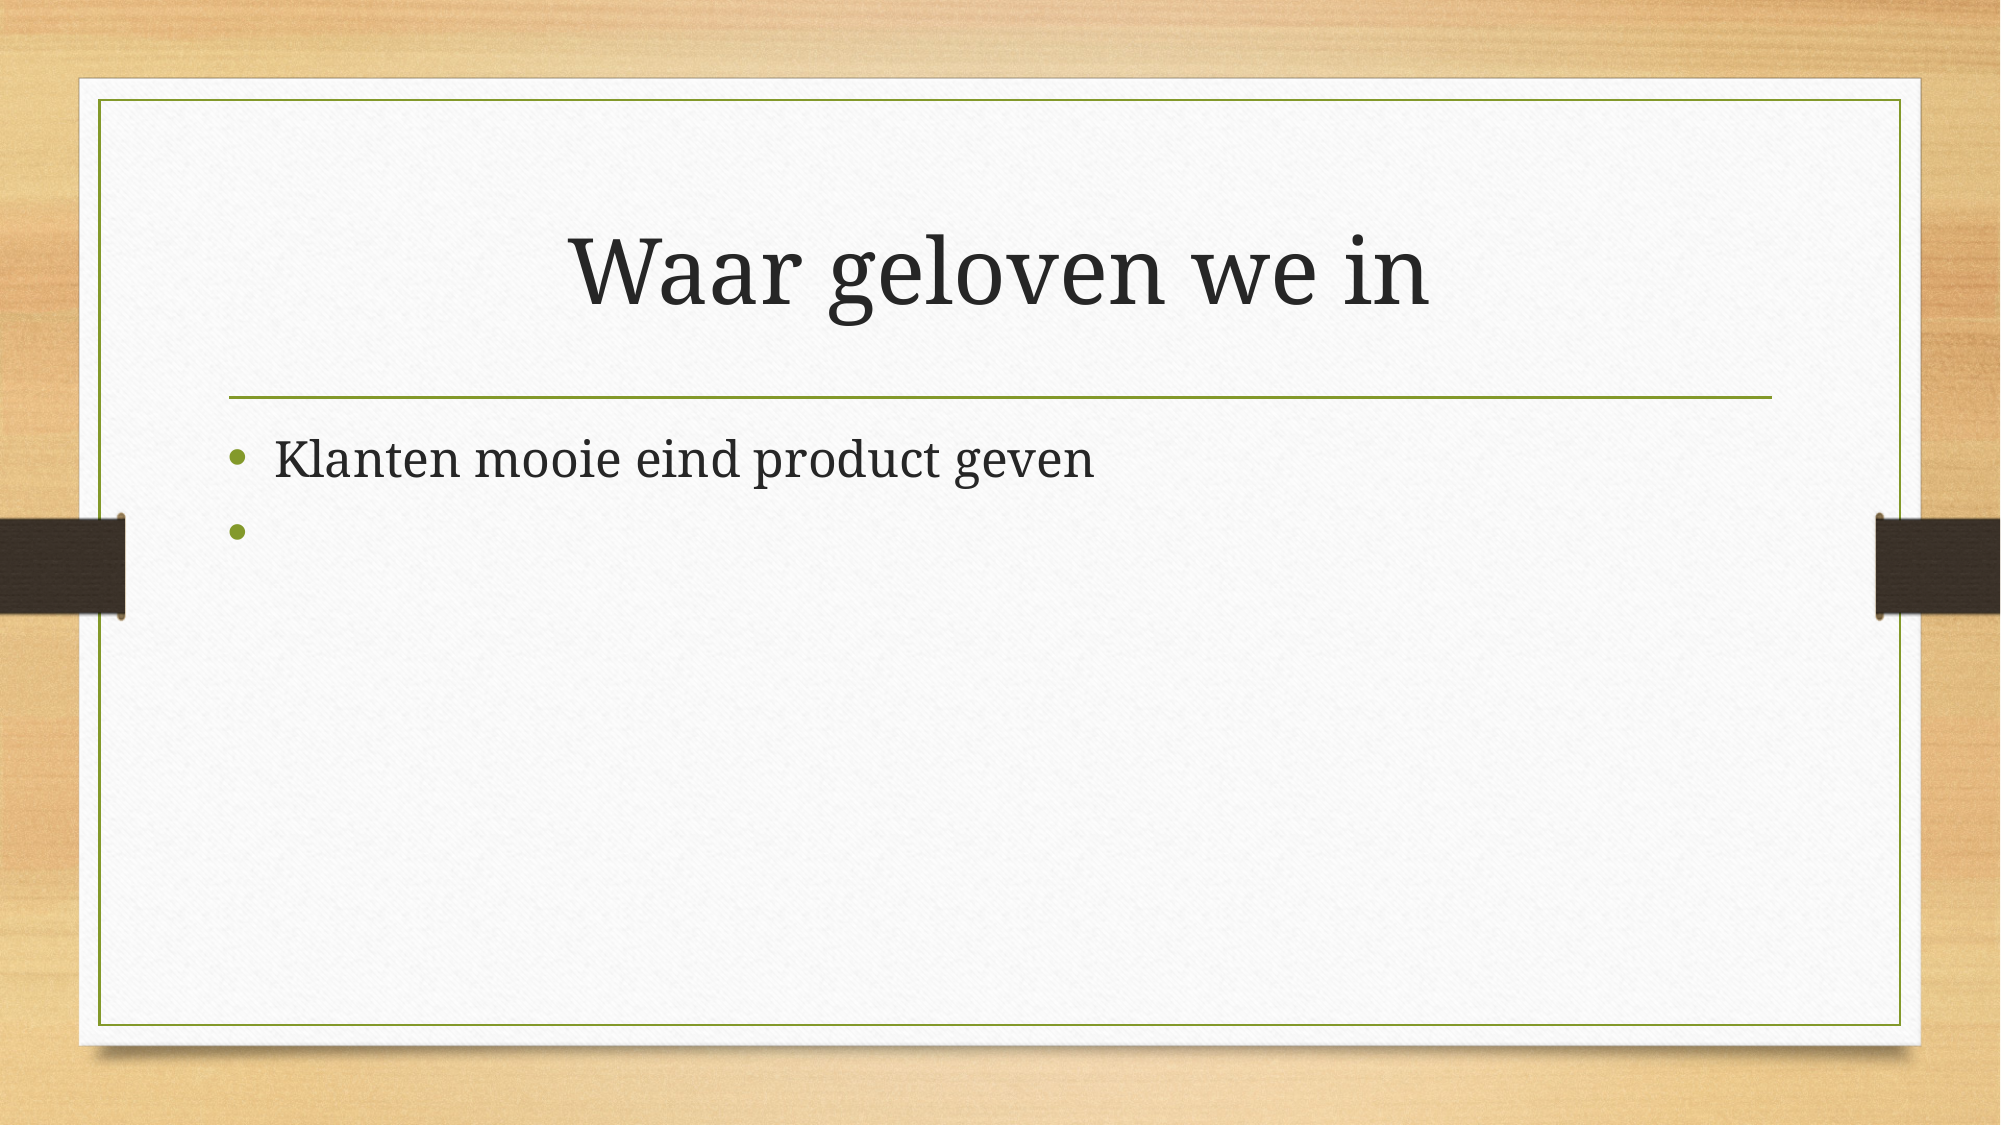

# Waar geloven we in
Klanten mooie eind product geven